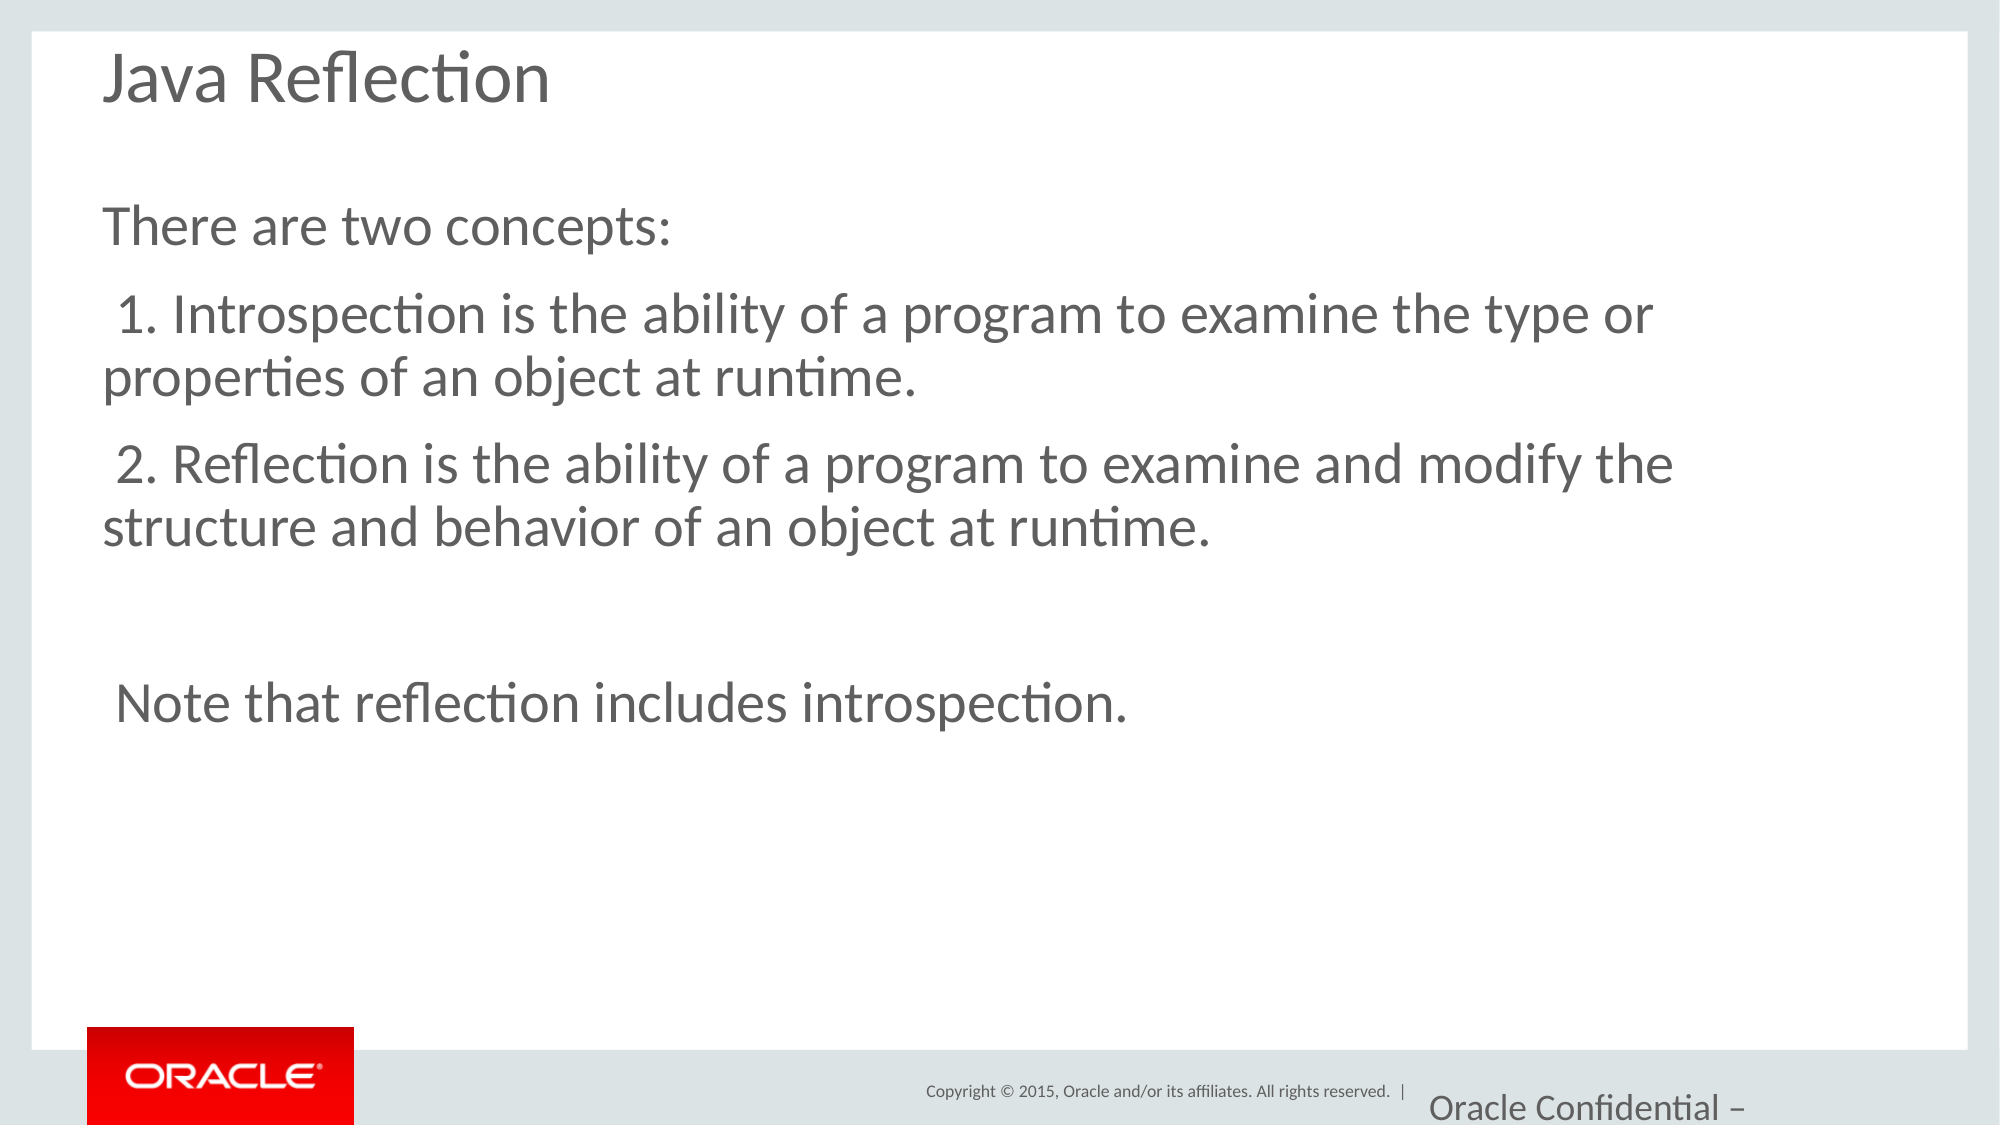

# Java Reflection
There are two concepts:
 1. Introspection is the ability of a program to examine the type or properties of an object at runtime.
 2. Reflection is the ability of a program to examine and modify the structure and behavior of an object at runtime.
 Note that reflection includes introspection.
Oracle Confidential – Restricted